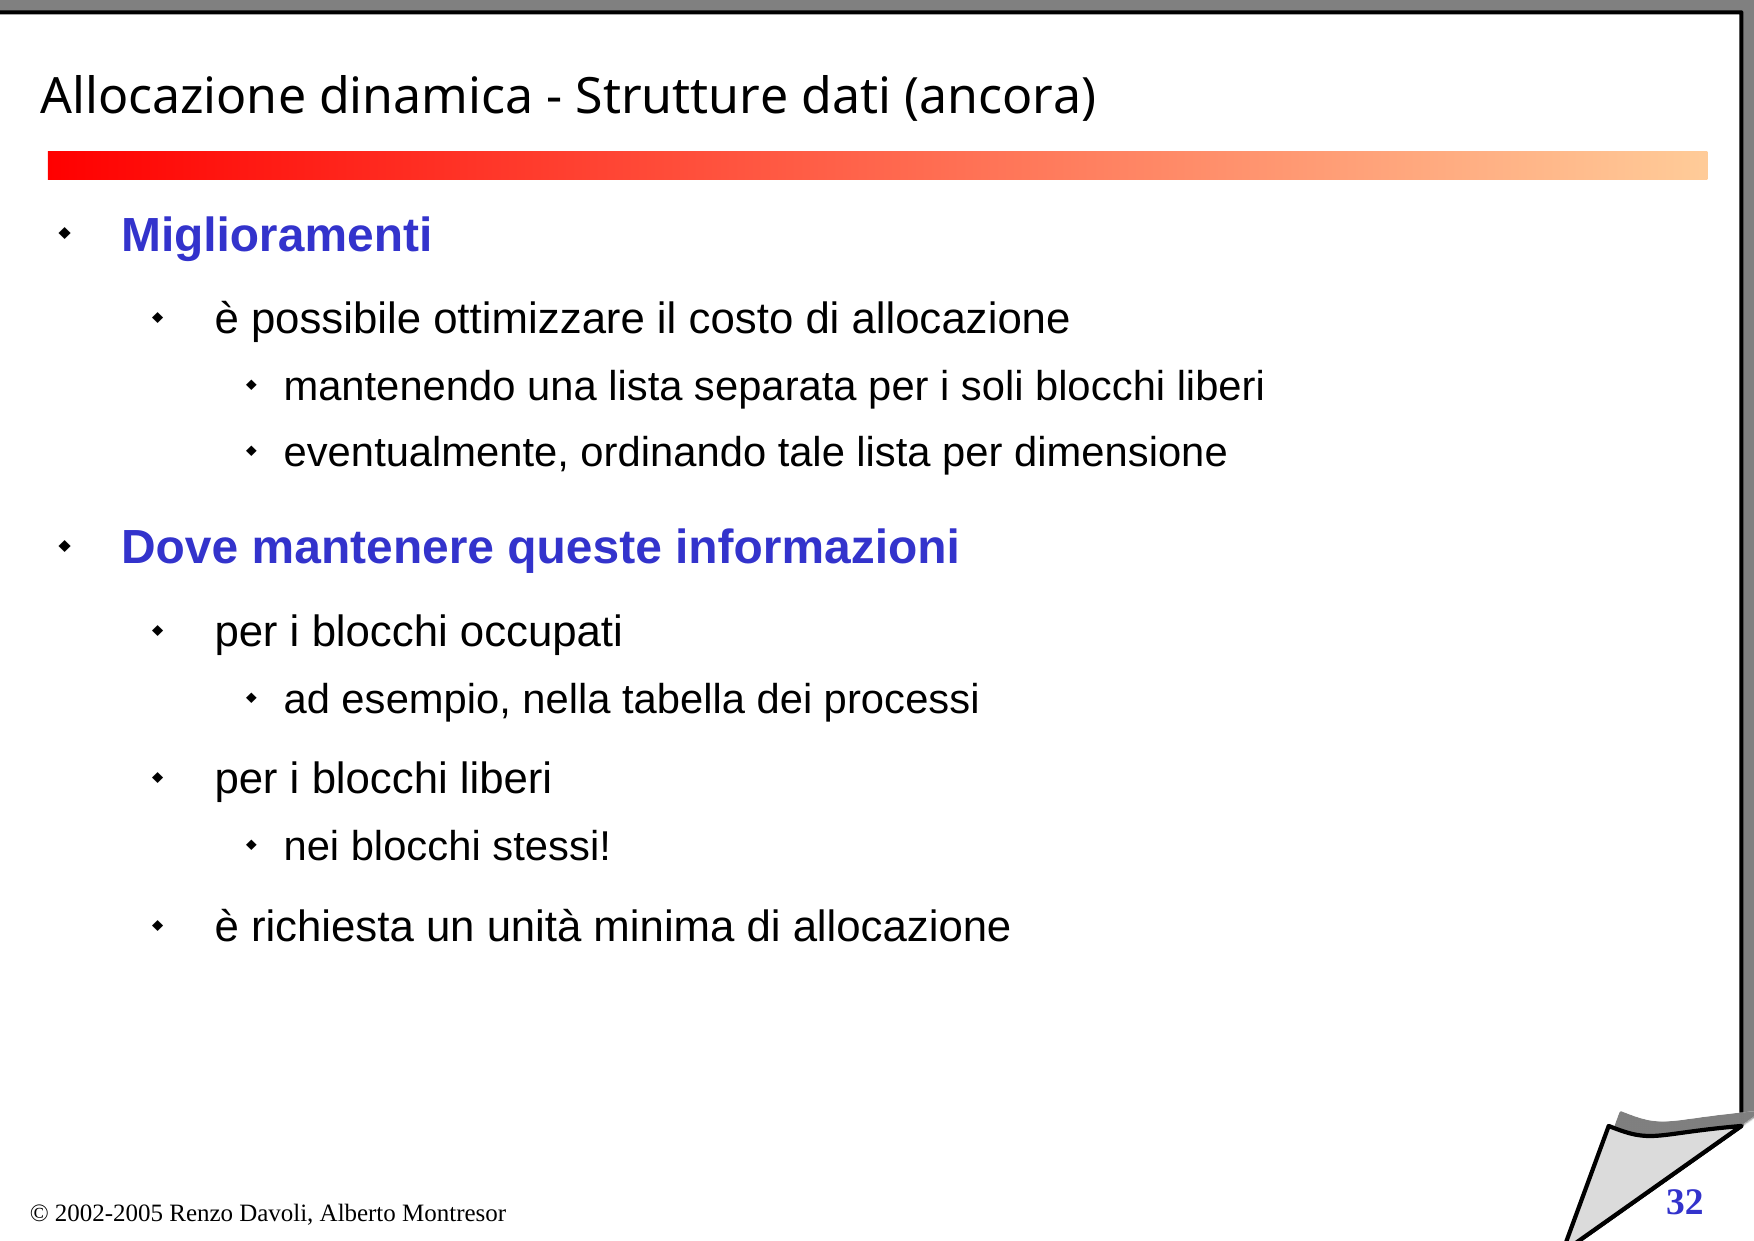

# Allocazione dinamica - Strutture dati (ancora)
Miglioramenti
è possibile ottimizzare il costo di allocazione
mantenendo una lista separata per i soli blocchi liberi
eventualmente, ordinando tale lista per dimensione
Dove mantenere queste informazioni
per i blocchi occupati
ad esempio, nella tabella dei processi
per i blocchi liberi
nei blocchi stessi!
è richiesta un unità minima di allocazione